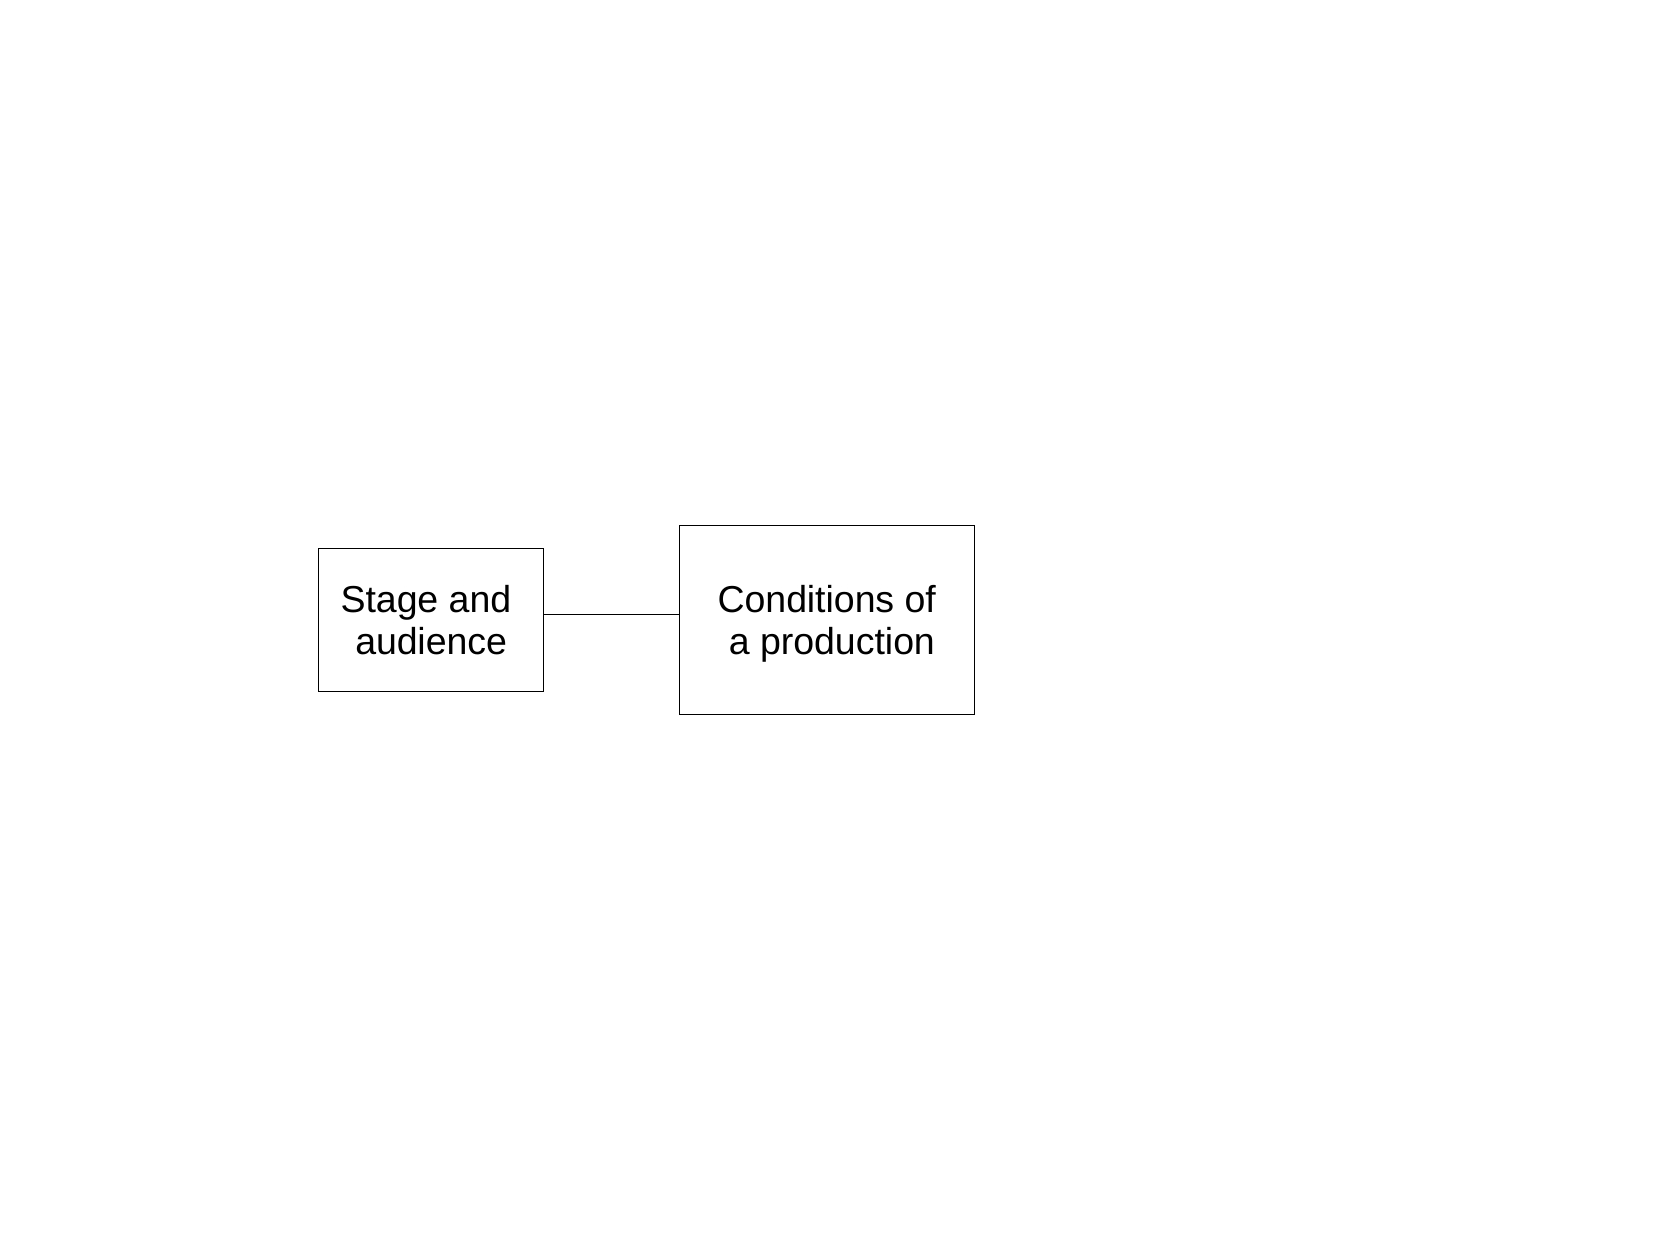

Conditions of
 a production
Stage and
audience